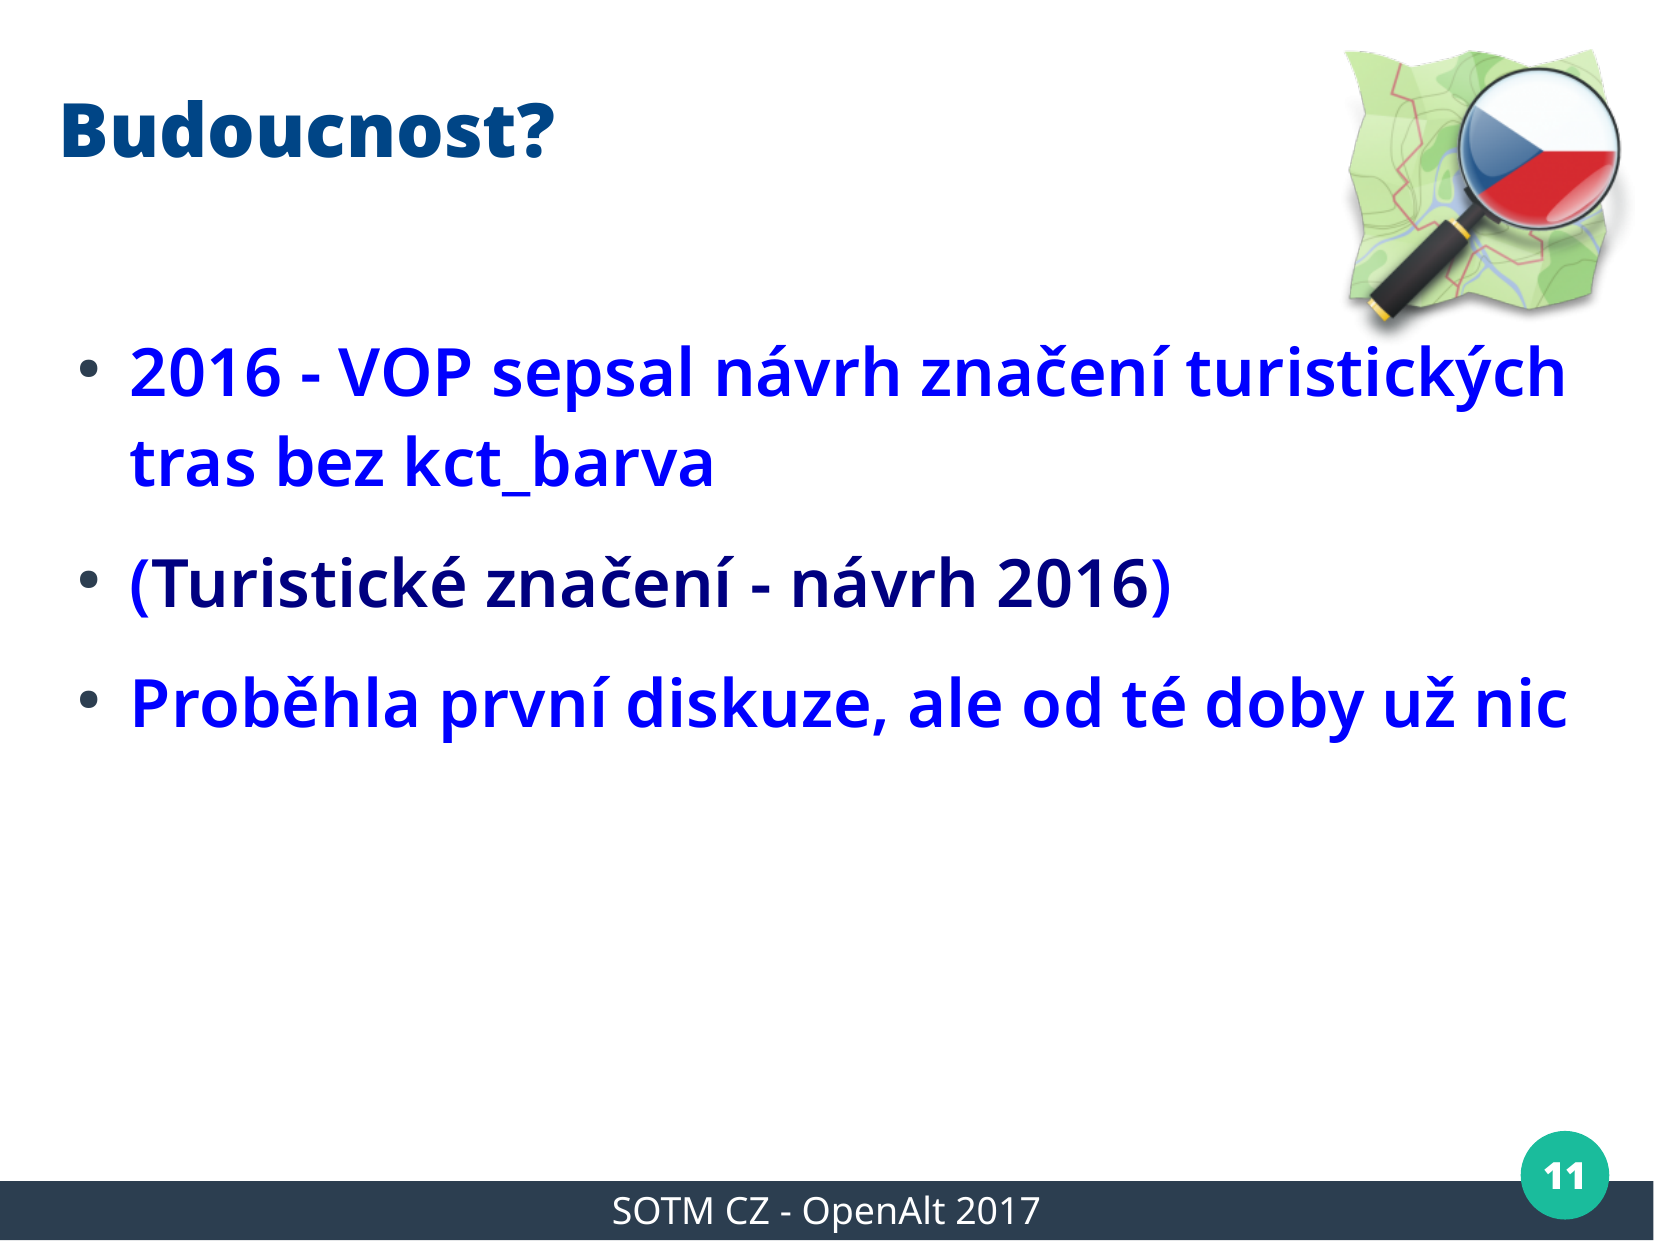

# Budoucnost?
2016 - VOP sepsal návrh značení turistických tras bez kct_barva
(Turistické značení - návrh 2016)
Proběhla první diskuze, ale od té doby už nic
11
SOTM CZ - OpenAlt 2017